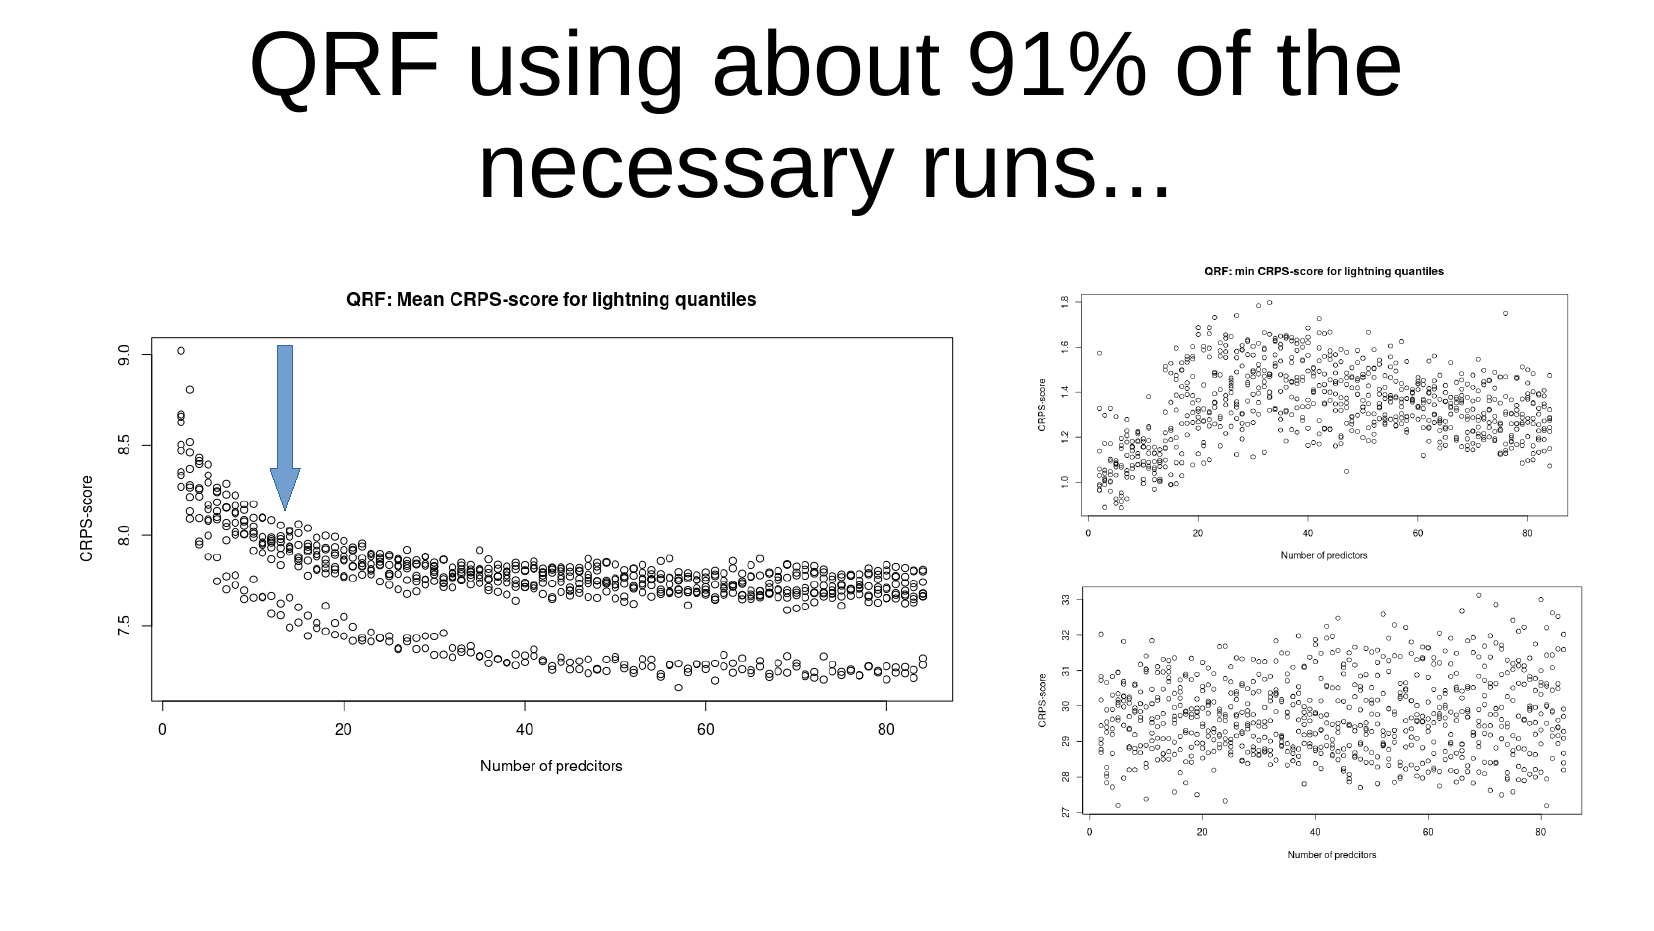

# QRF using about 91% of the necessary runs...